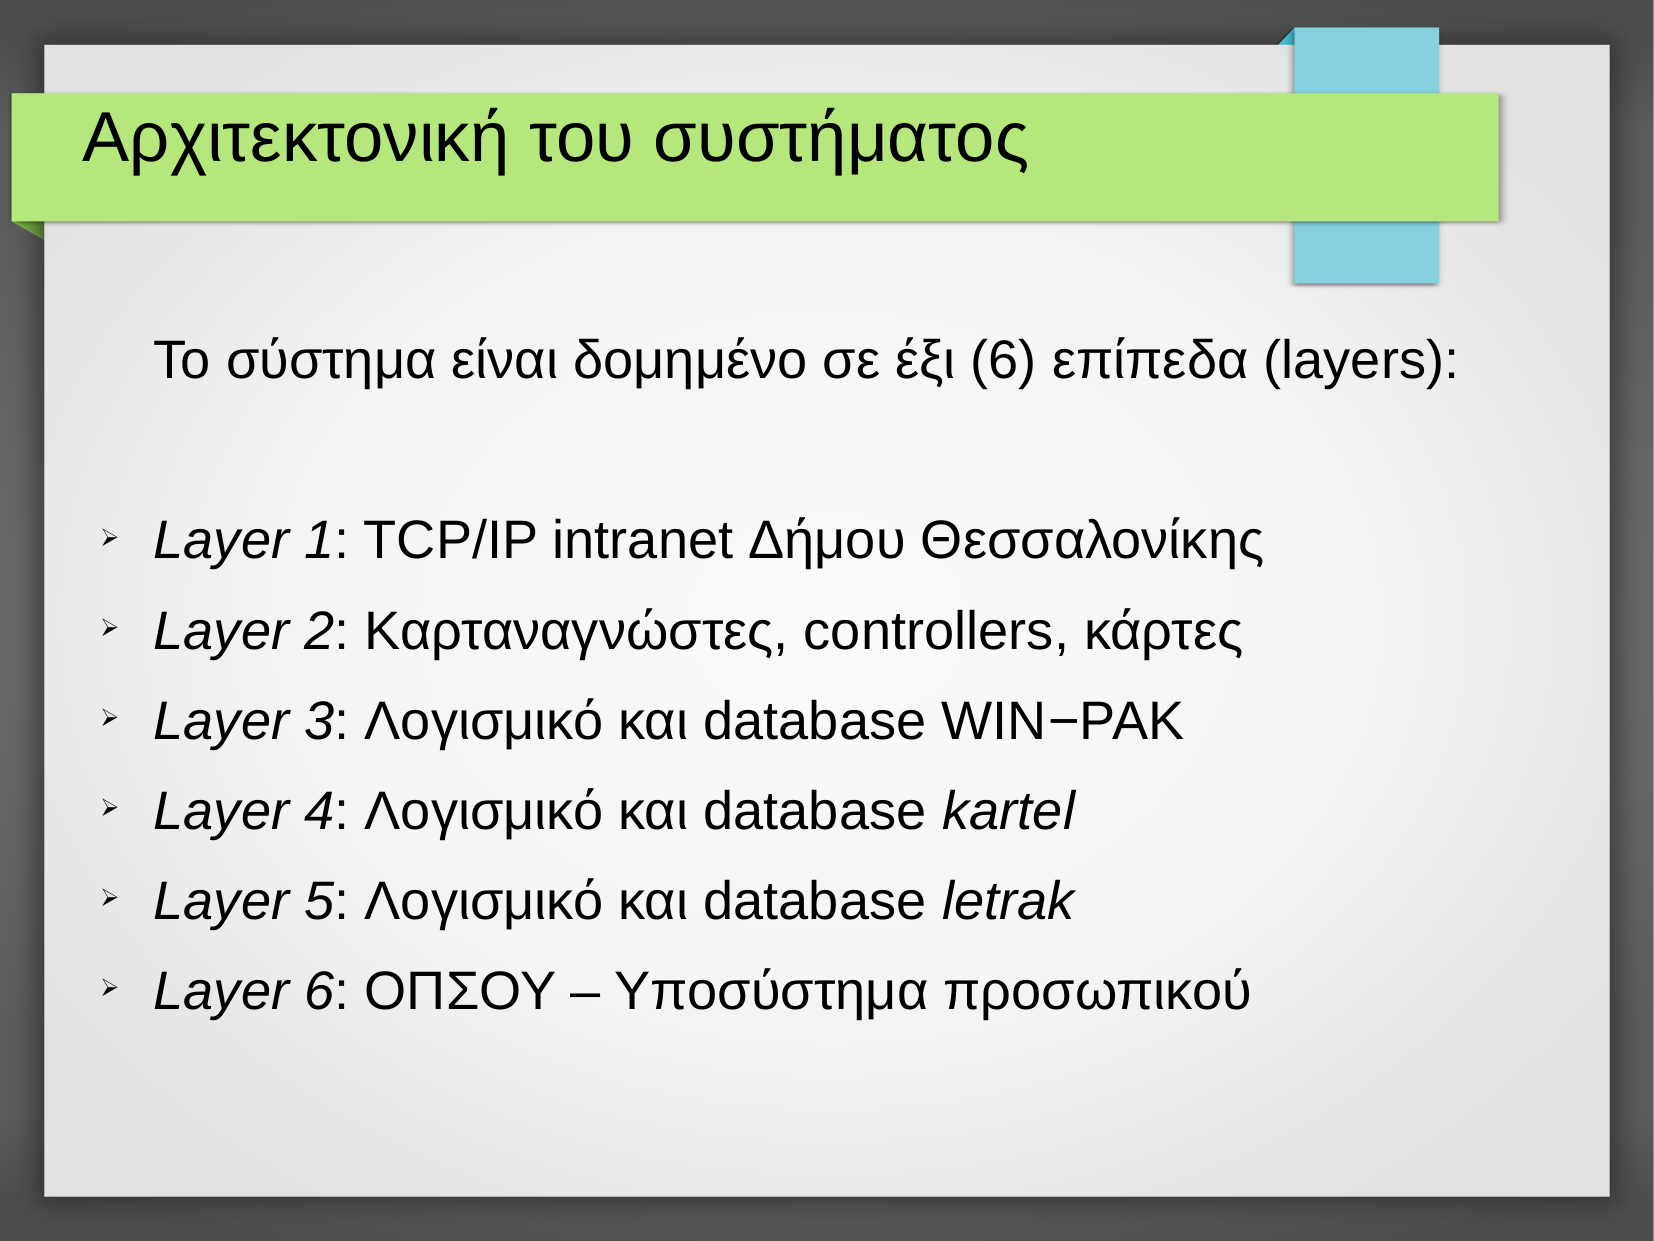

# Αρχιτεκτονική του συστήματος
Το σύστημα είναι δομημένο σε έξι (6) επίπεδα (layers):
Layer 1: TCP/IP intranet Δήμου Θεσσαλονίκης
Layer 2: Καρταναγνώστες, controllers, κάρτες
Layer 3: Λογισμικό και database WIN−PAK
Layer 4: Λογισμικό και database kartel
Layer 5: Λογισμικό και database letrak
Layer 6: ΟΠΣΟΥ – Υποσύστημα προσωπικού